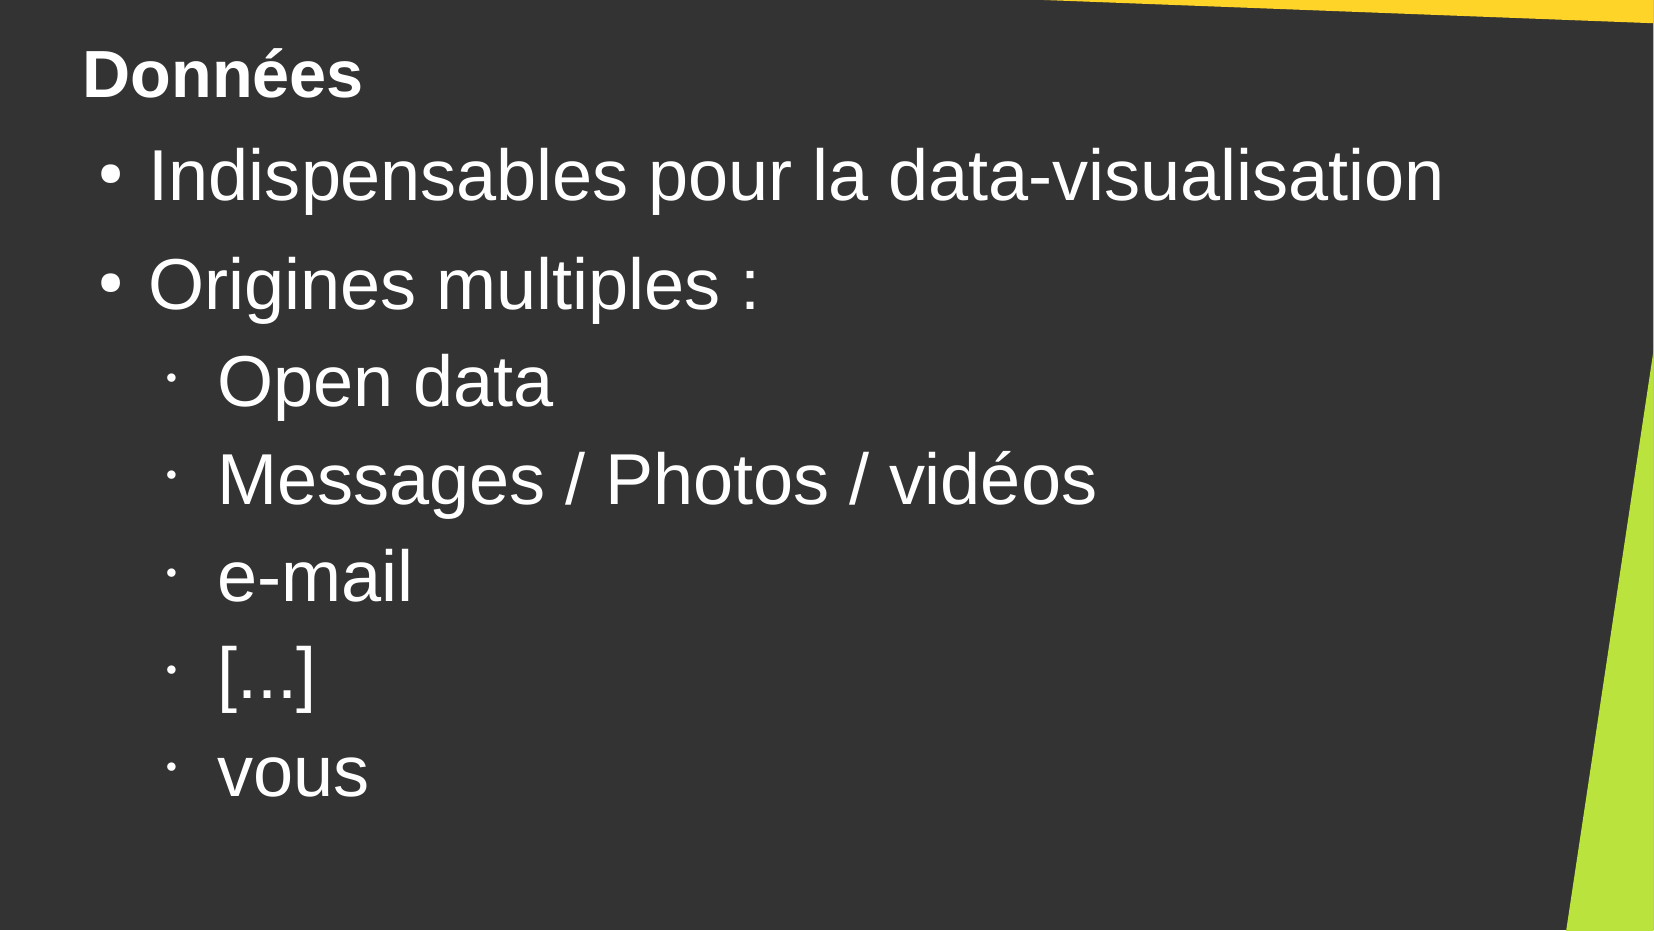

# Données
Indispensables pour la data-visualisation
Origines multiples :
Open data
Messages / Photos / vidéos
e-mail
[...]
vous